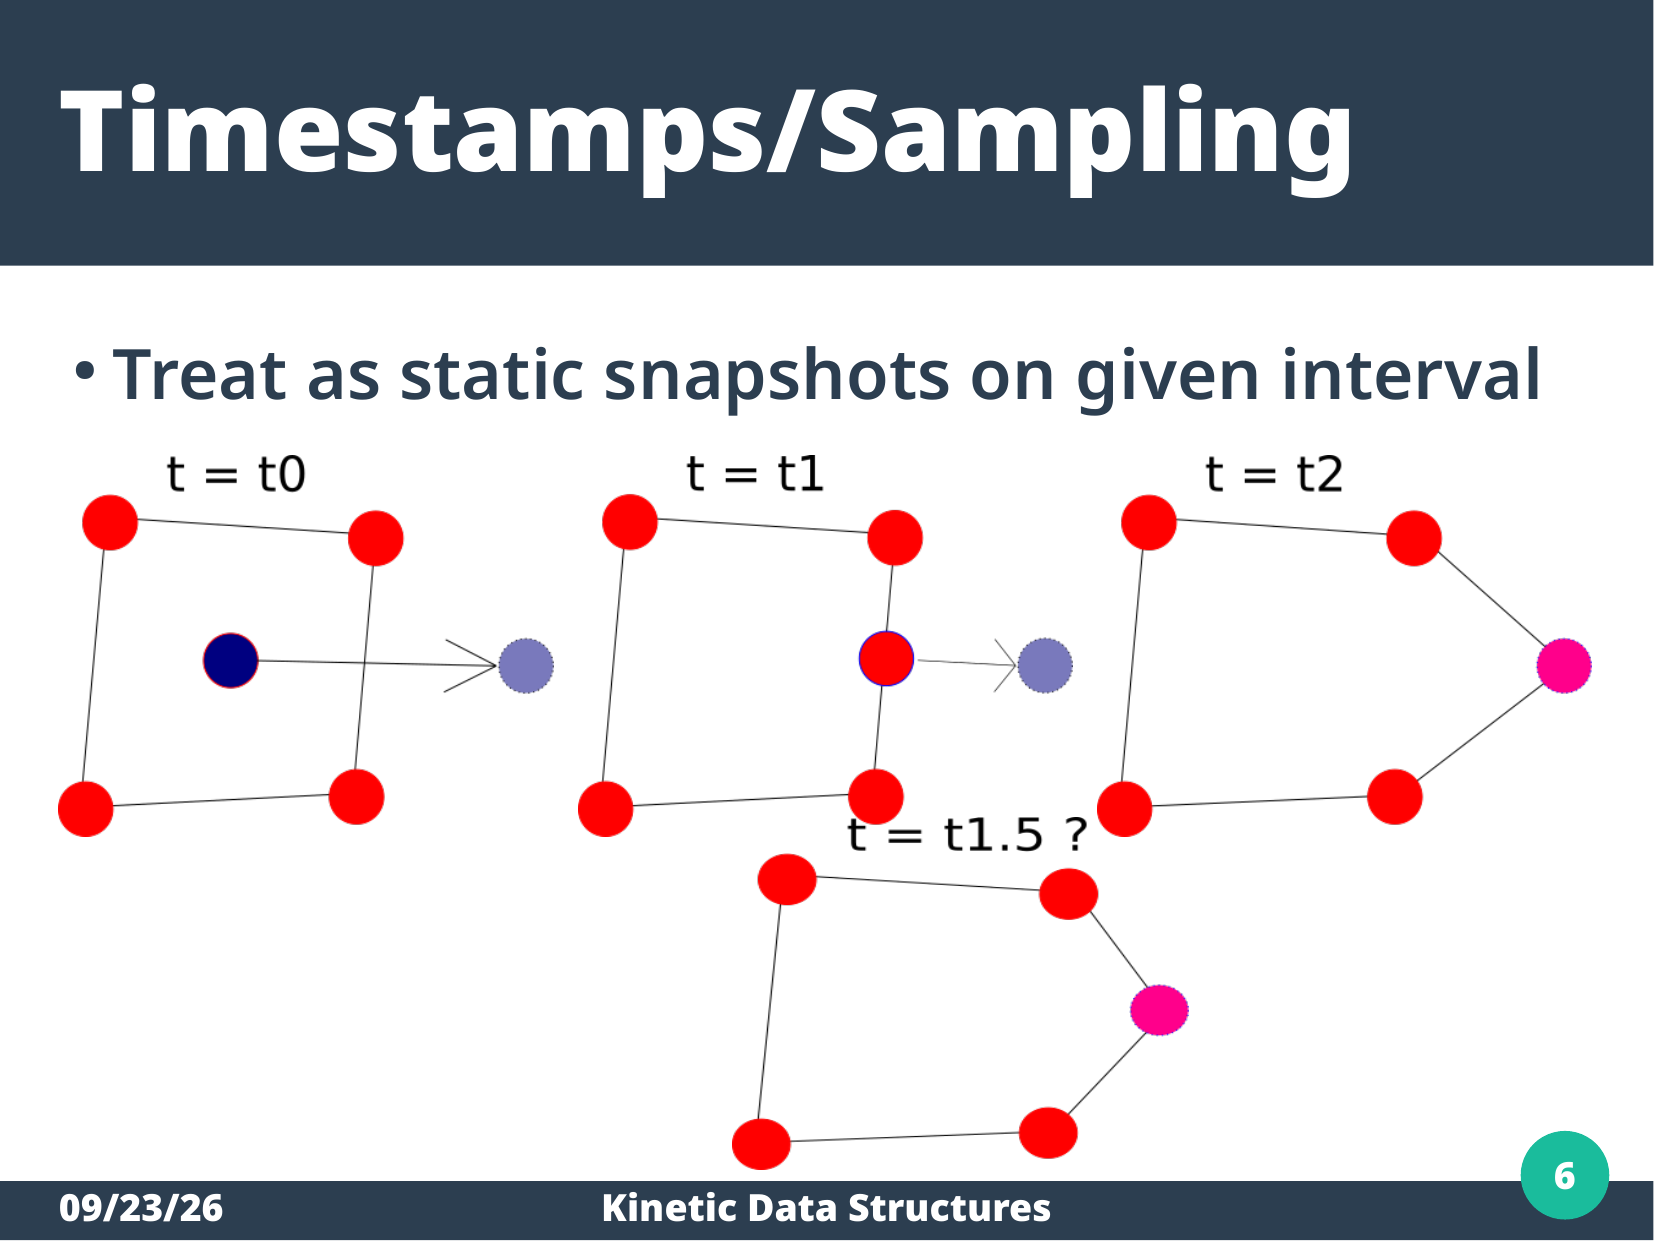

# Timestamps/Sampling
Treat as static snapshots on given interval
6
Kinetic Data Structures